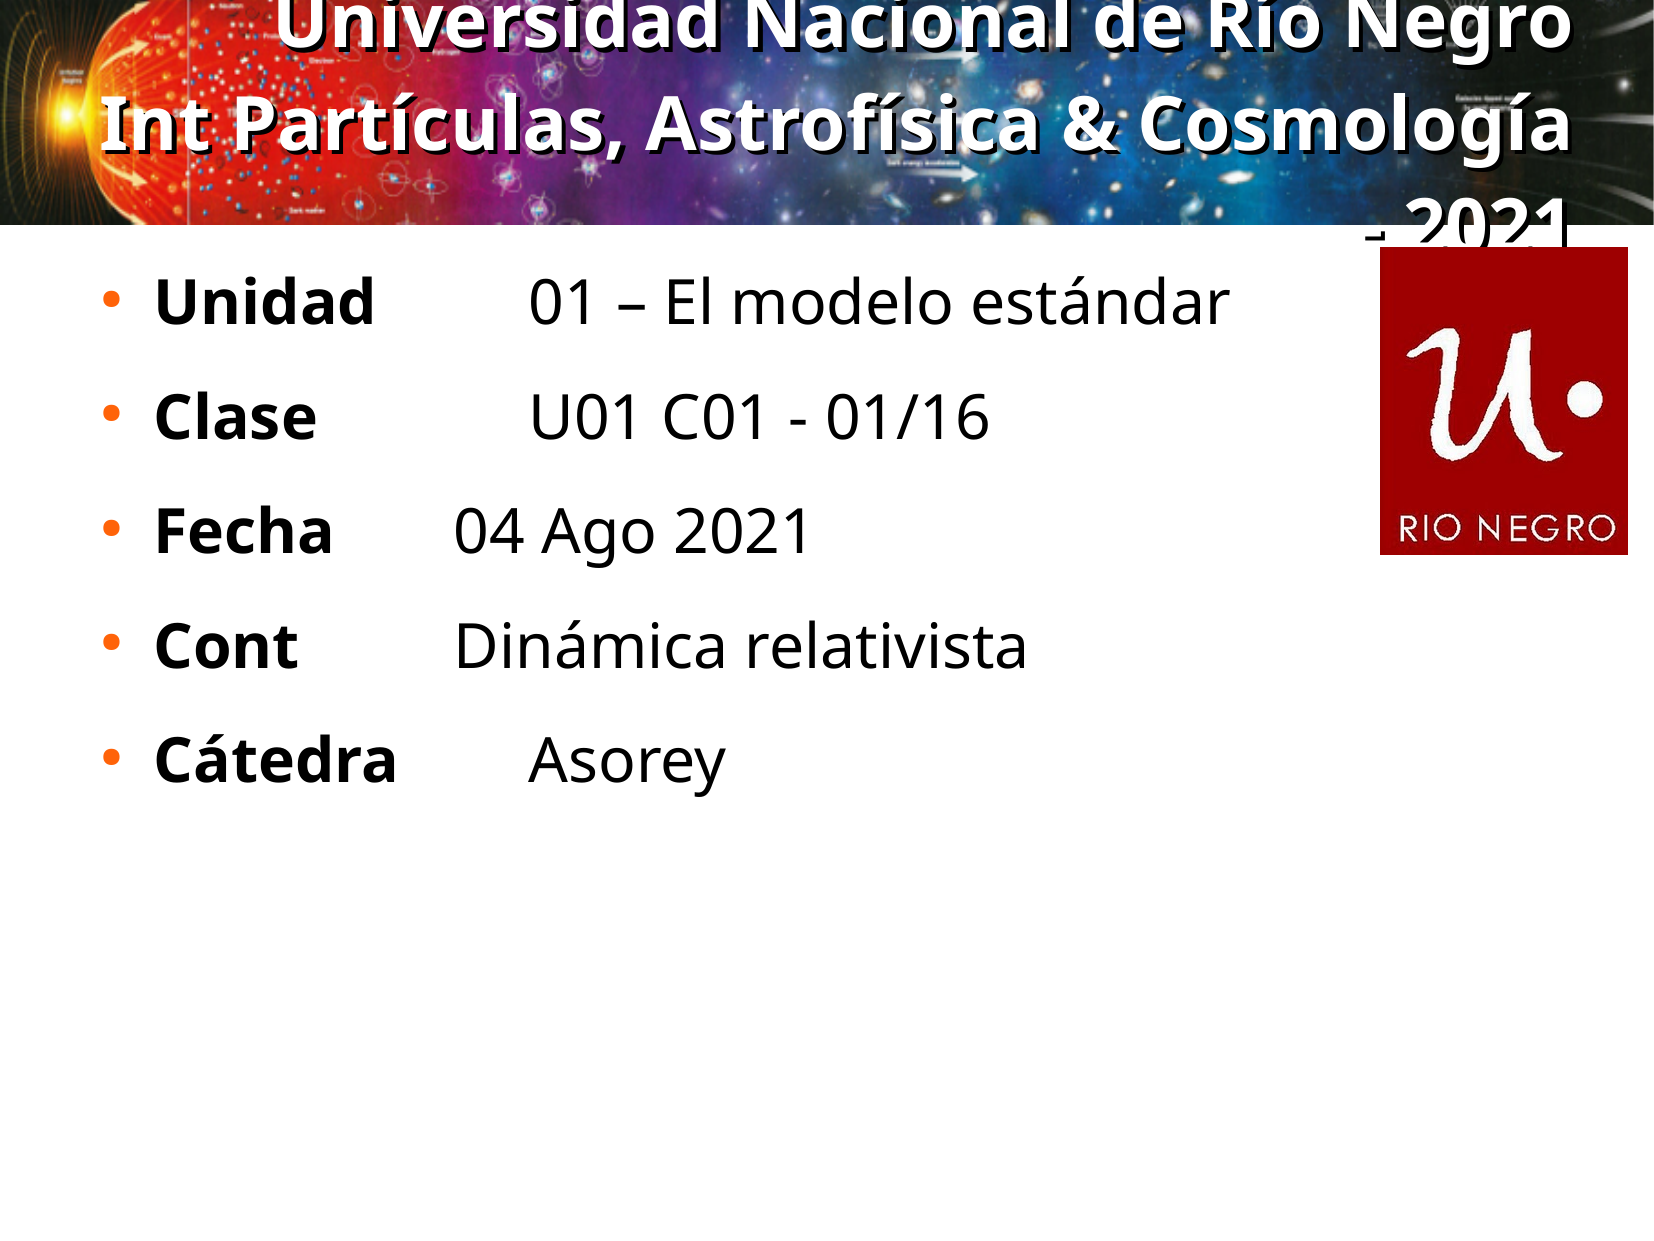

# Universidad Nacional de Río Negro Int Partículas, Astrofísica & Cosmología - 2021
Unidad 		01 – El modelo estándar
Clase			U01 C01 - 01/16
Fecha		04 Ago 2021
Cont			Dinámica relativista
Cátedra		Asorey